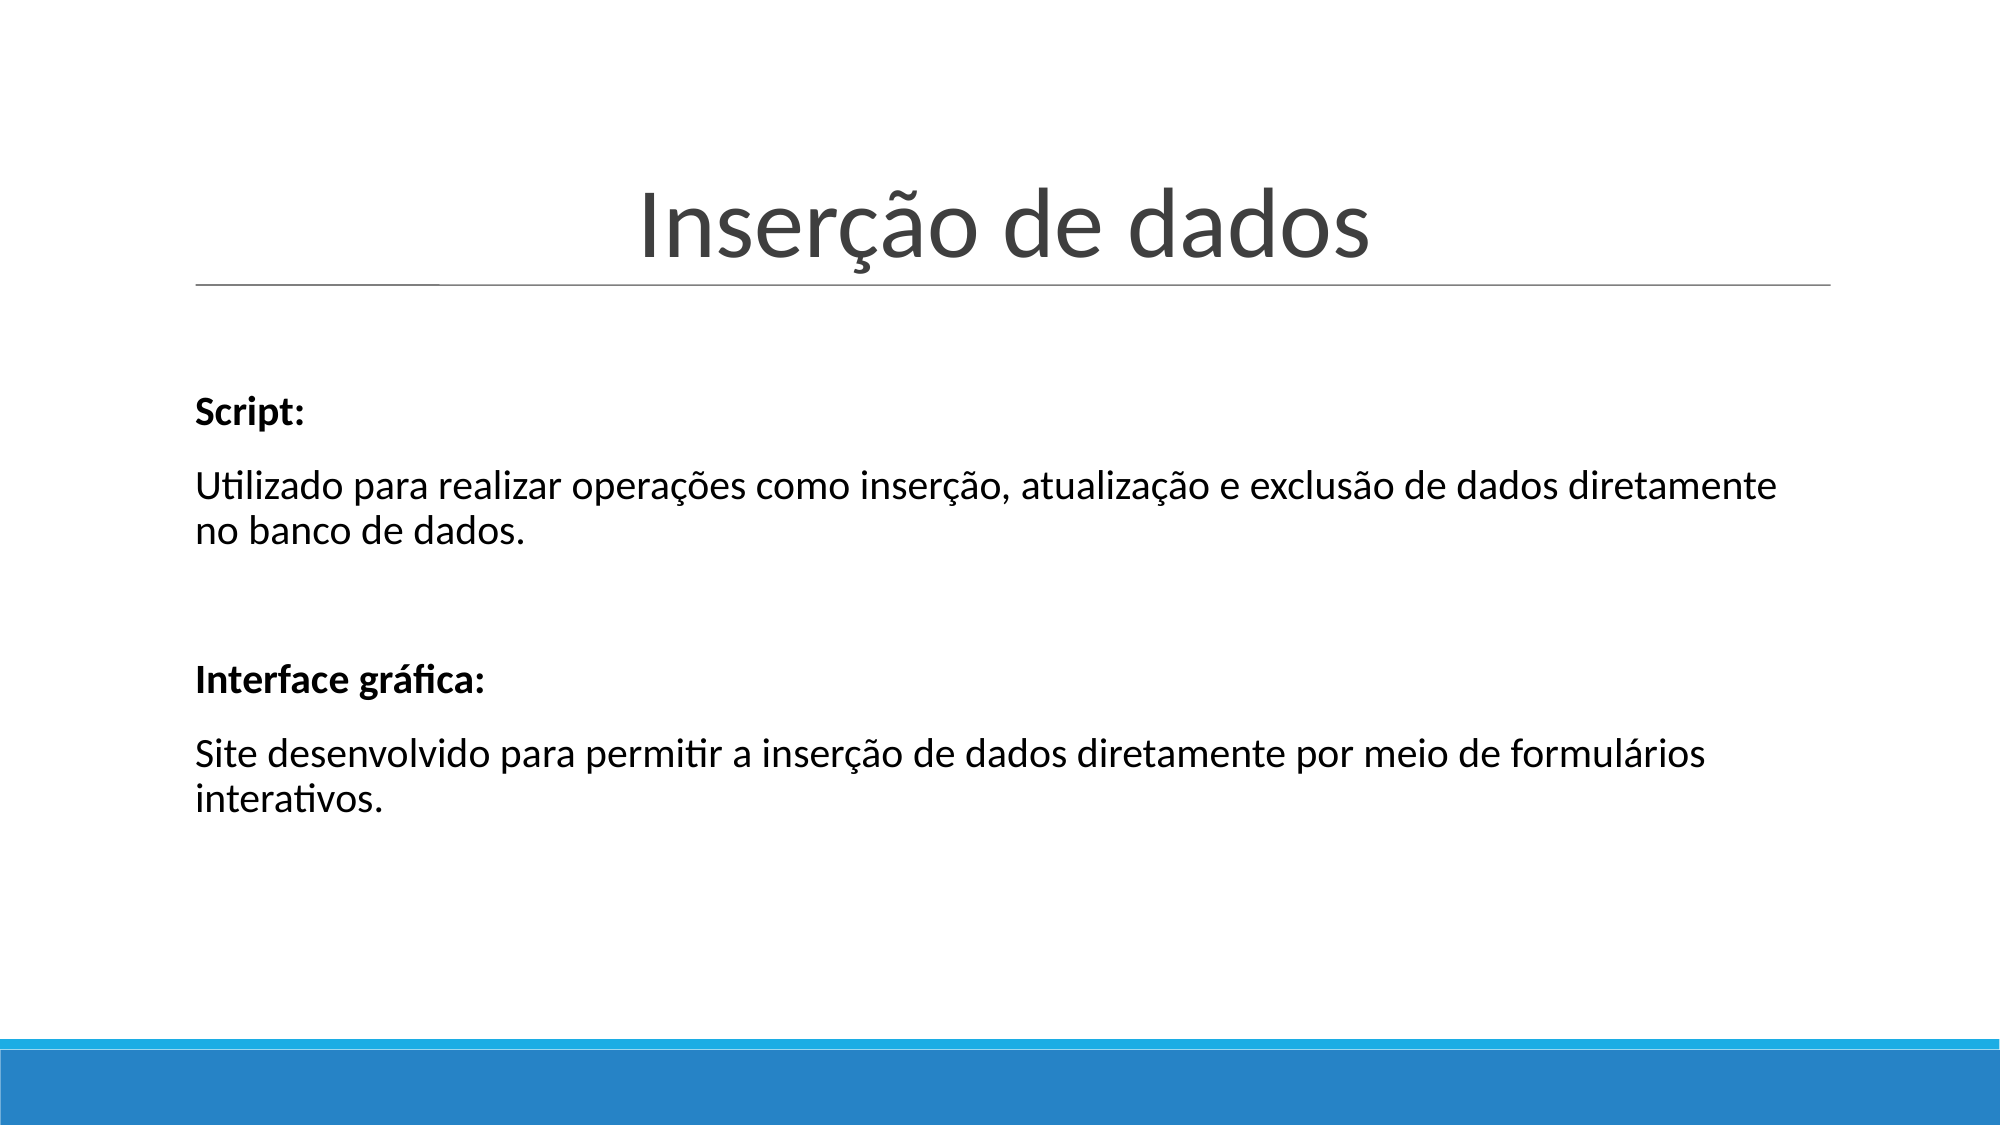

# Inserção de dados
Script:
Utilizado para realizar operações como inserção, atualização e exclusão de dados diretamente no banco de dados.
Interface gráfica:
Site desenvolvido para permitir a inserção de dados diretamente por meio de formulários interativos.